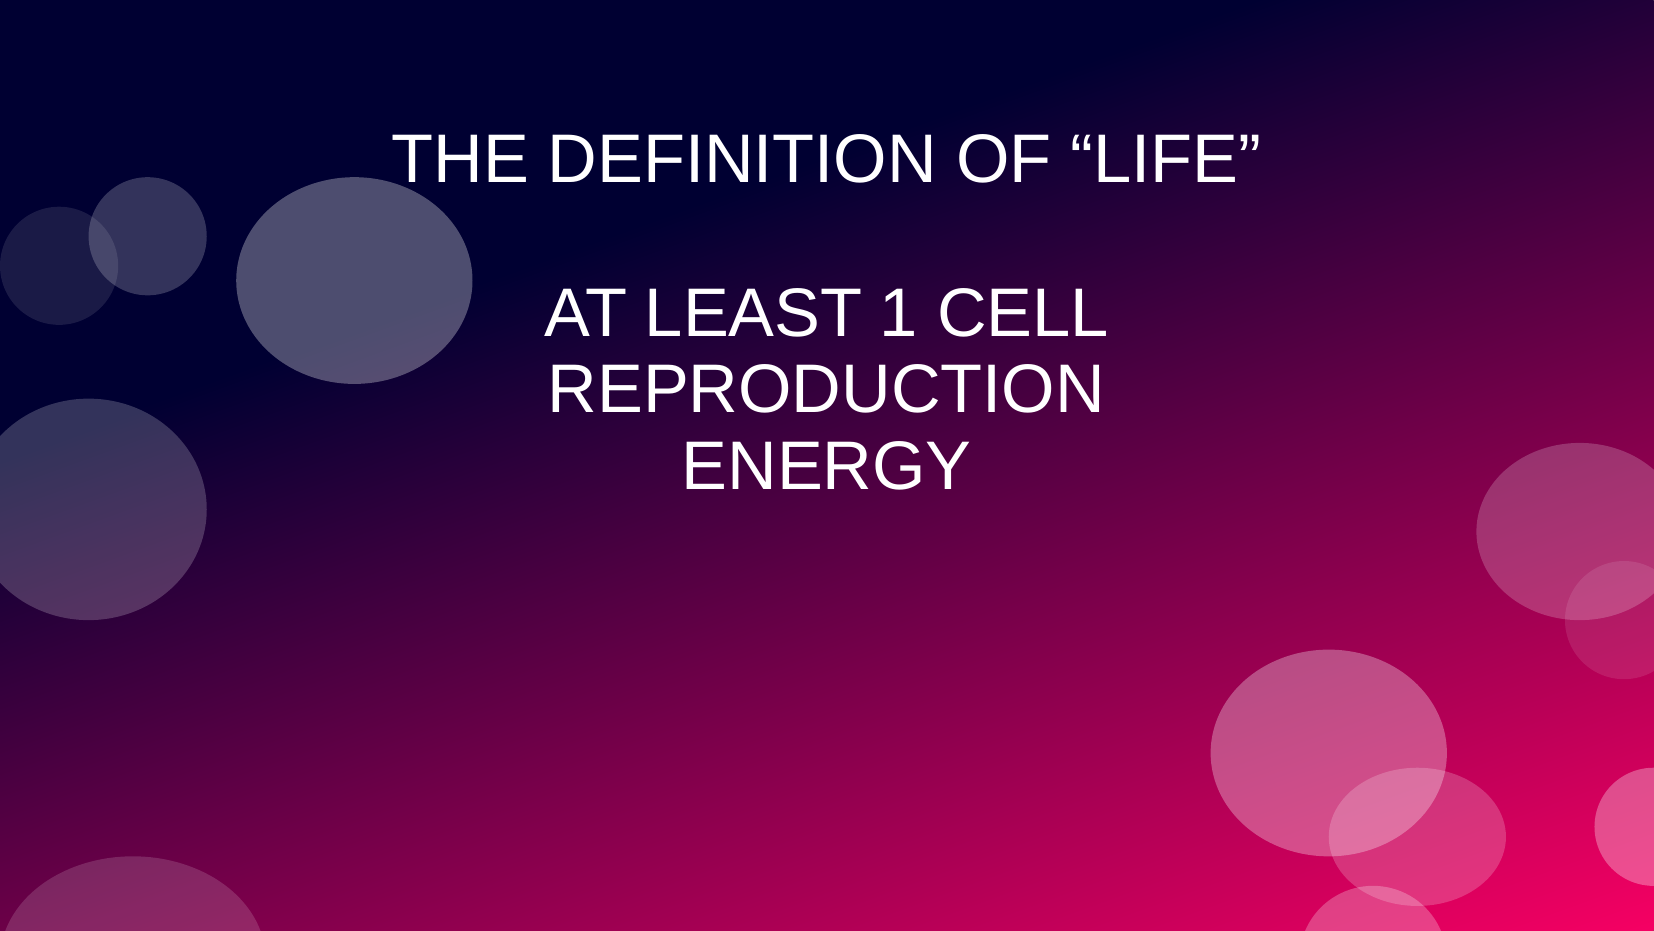

# THE DEFINITION OF “LIFE” AT LEAST 1 CELL REPRODUCTION ENERGY